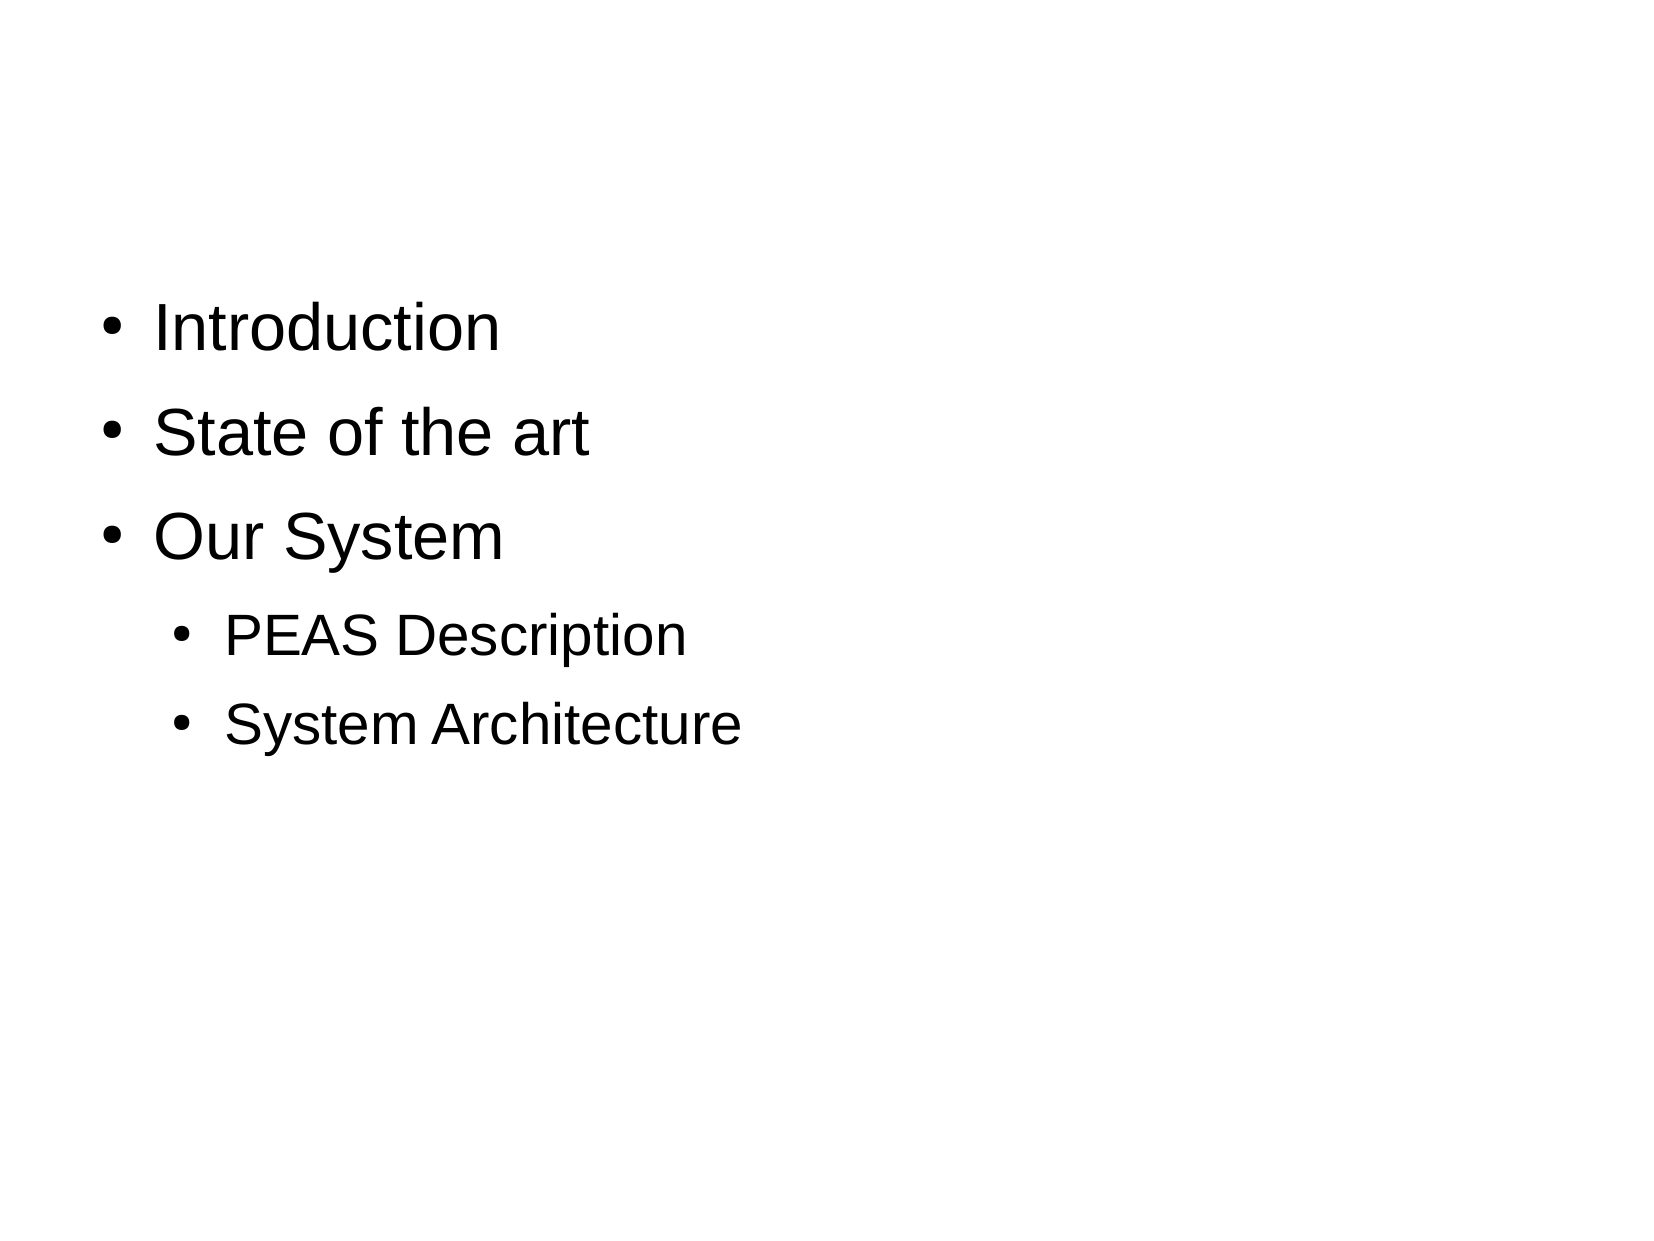

#
Introduction
State of the art
Our System
PEAS Description
System Architecture